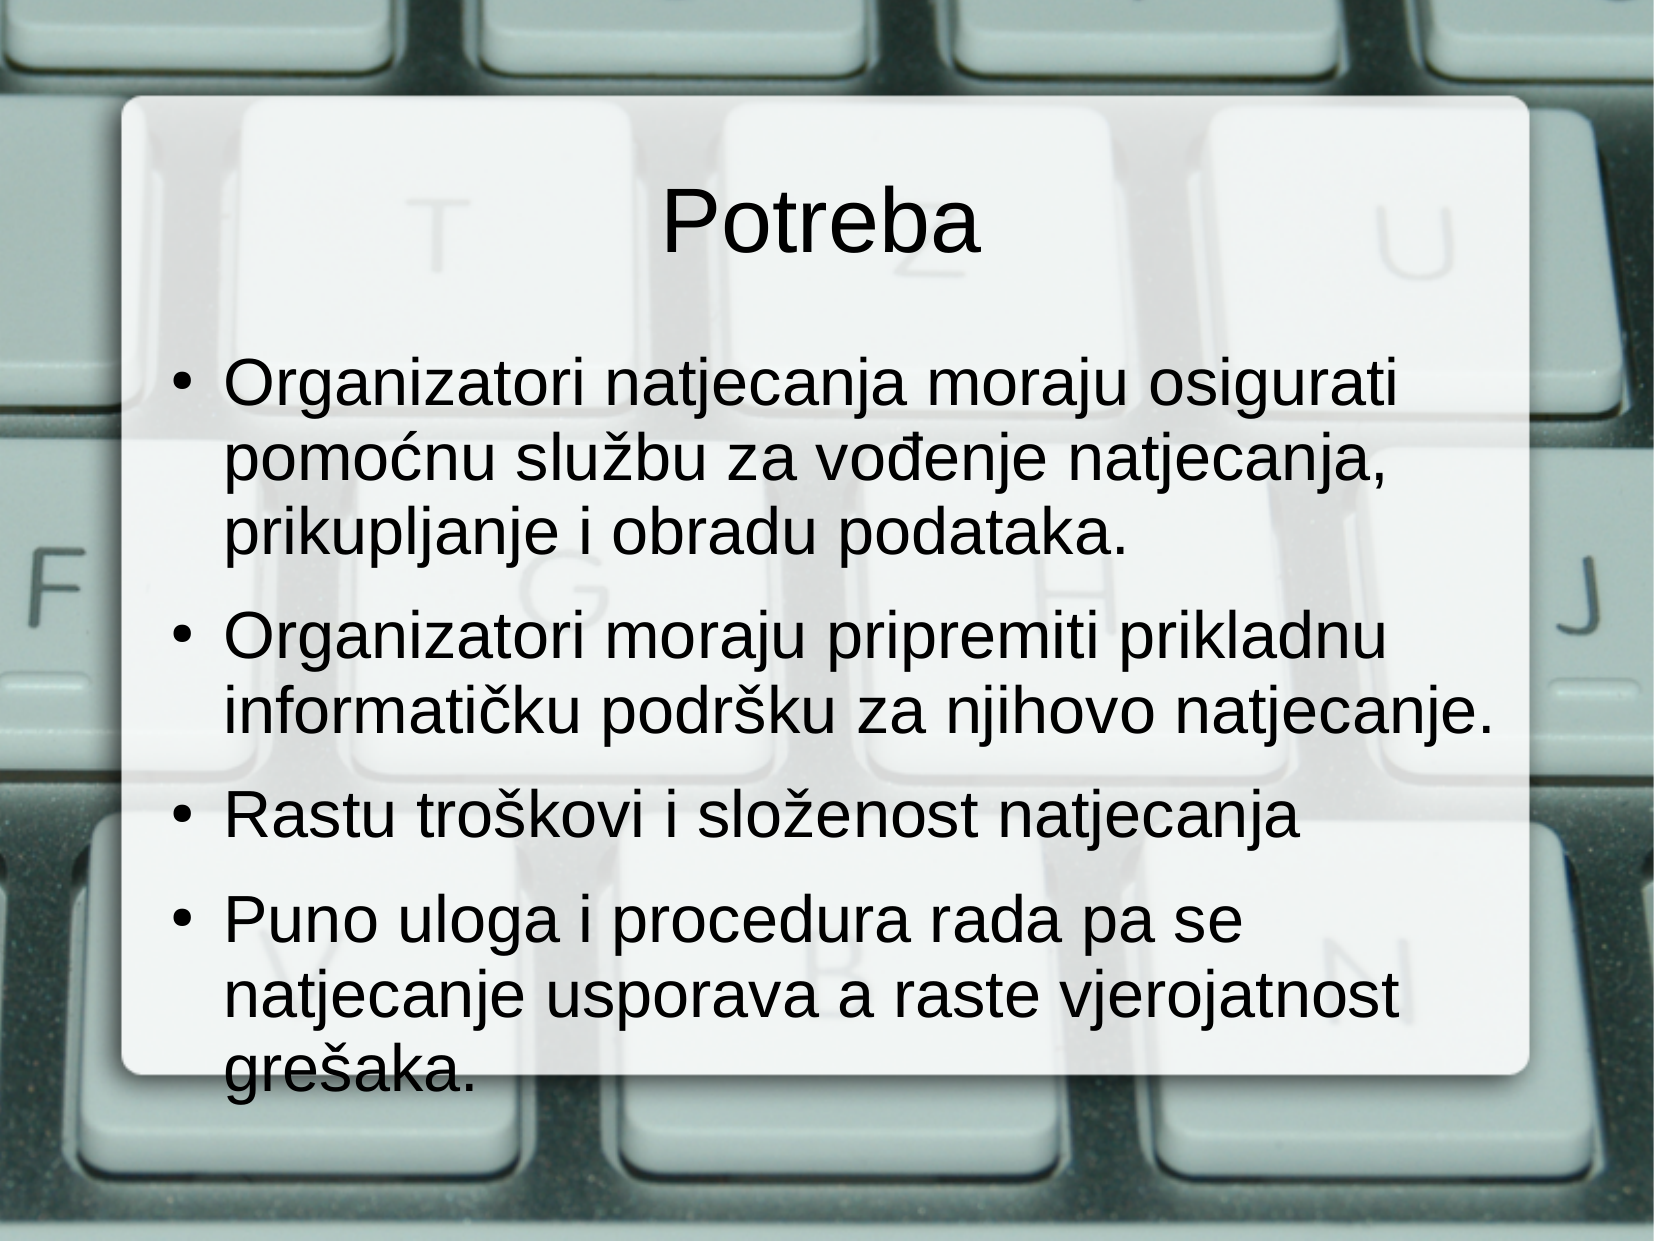

# Potreba
Organizatori natjecanja moraju osigurati pomoćnu službu za vođenje natjecanja, prikupljanje i obradu podataka.
Organizatori moraju pripremiti prikladnu informatičku podršku za njihovo natjecanje.
Rastu troškovi i složenost natjecanja
Puno uloga i procedura rada pa se natjecanje usporava a raste vjerojatnost grešaka.